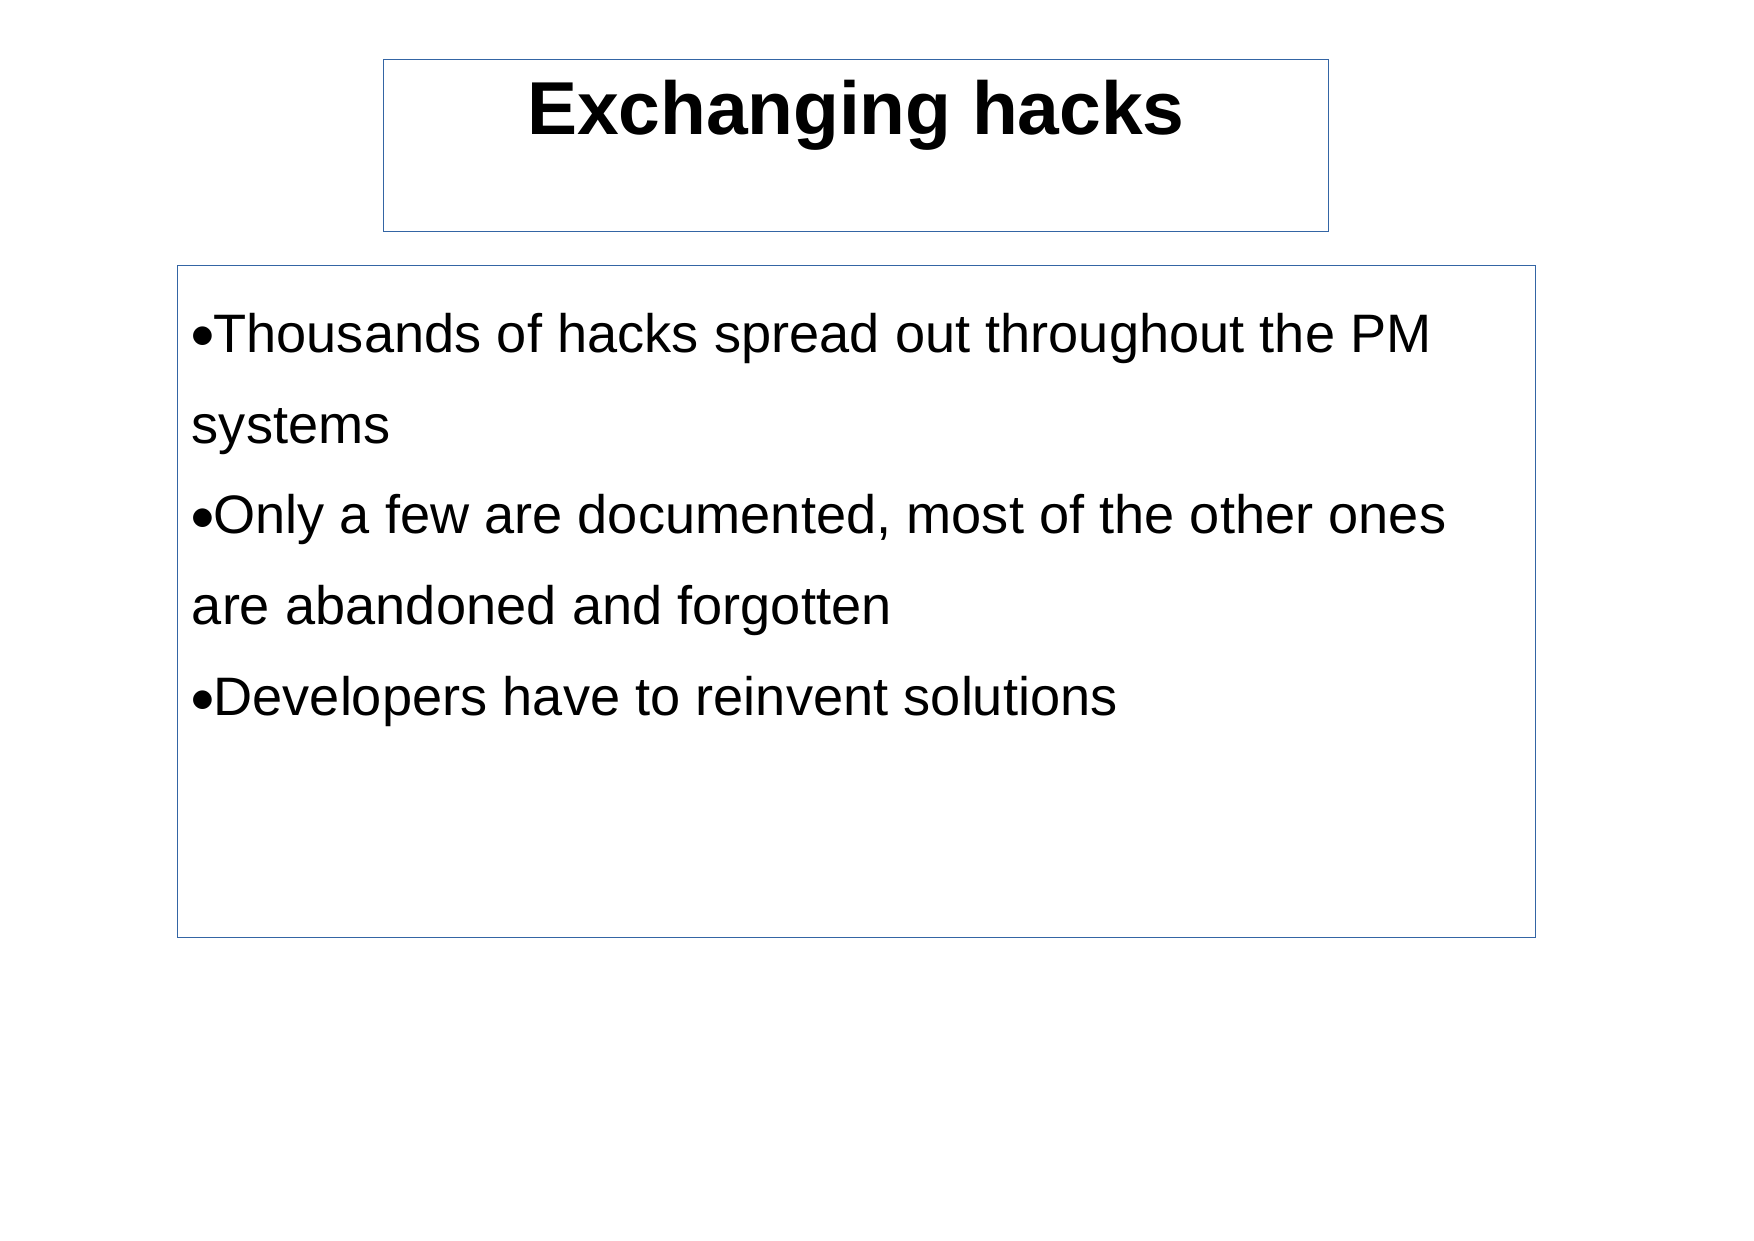

Exchanging hacks
Thousands of hacks spread out throughout the PM systems
Only a few are documented, most of the other ones are abandoned and forgotten
Developers have to reinvent solutions